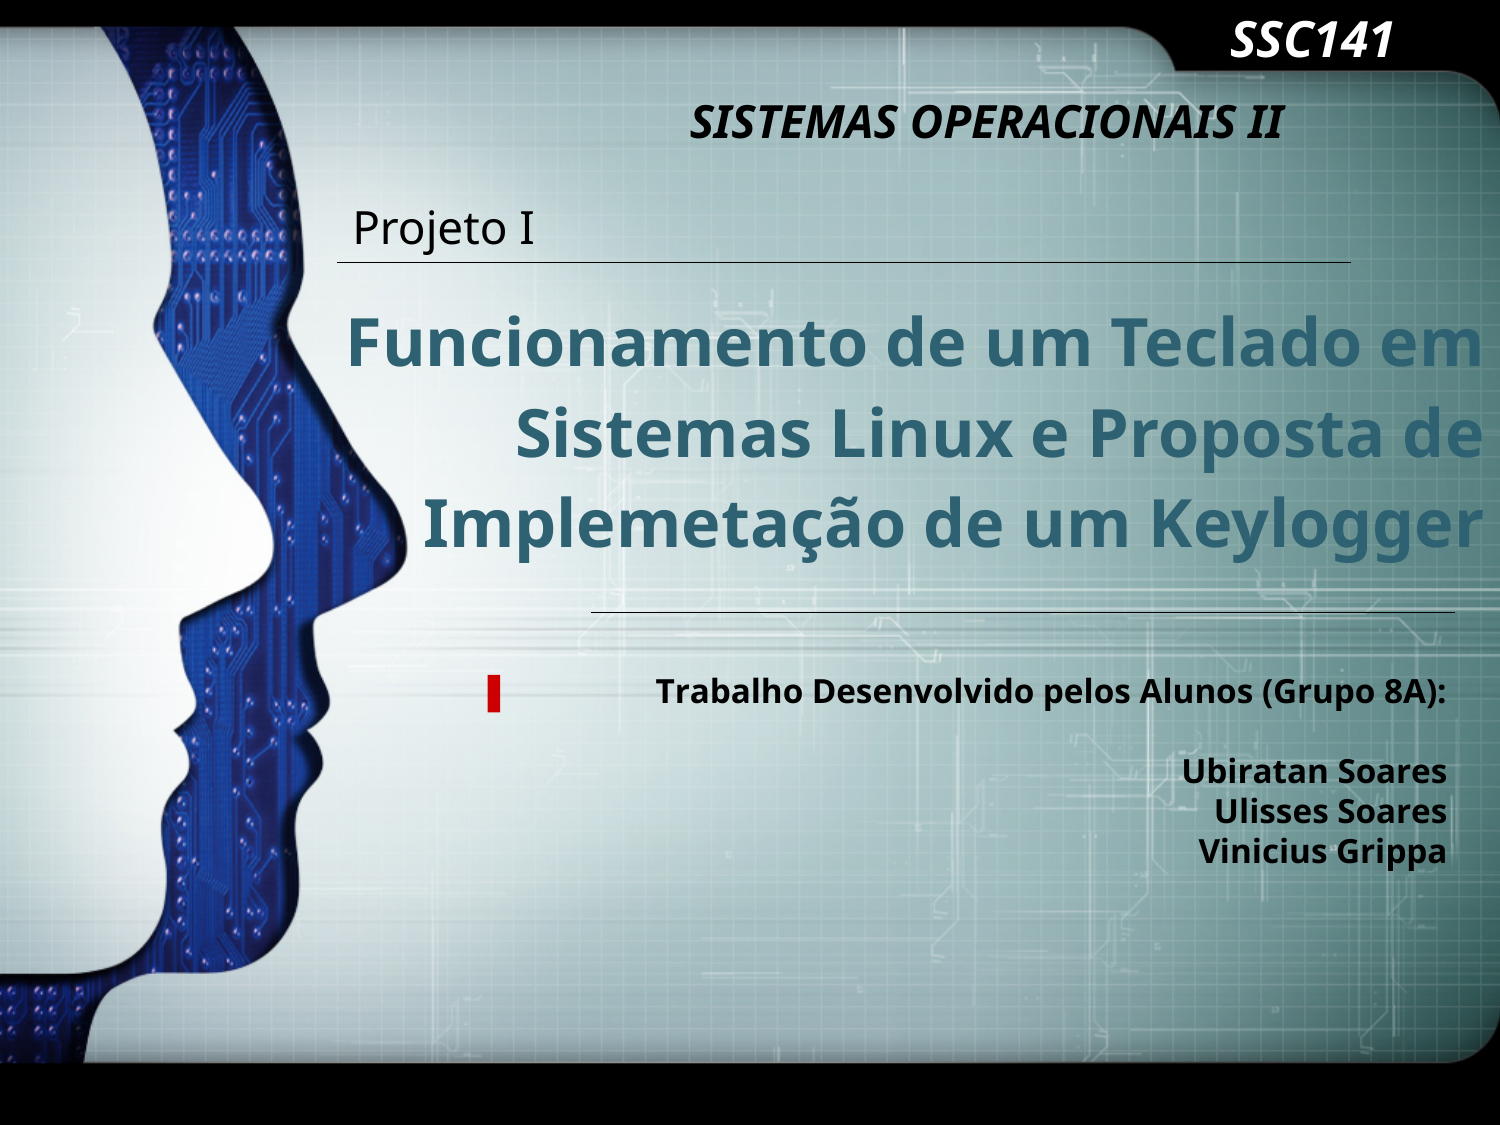

SISTEMAS OPERACIONAIS II
Projeto I
# Funcionamento de um Teclado em Sistemas Linux e Proposta de Implemetação de um Keylogger
Trabalho Desenvolvido pelos Alunos (Grupo 8A):
Ubiratan Soares
Ulisses Soares
Vinicius Grippa